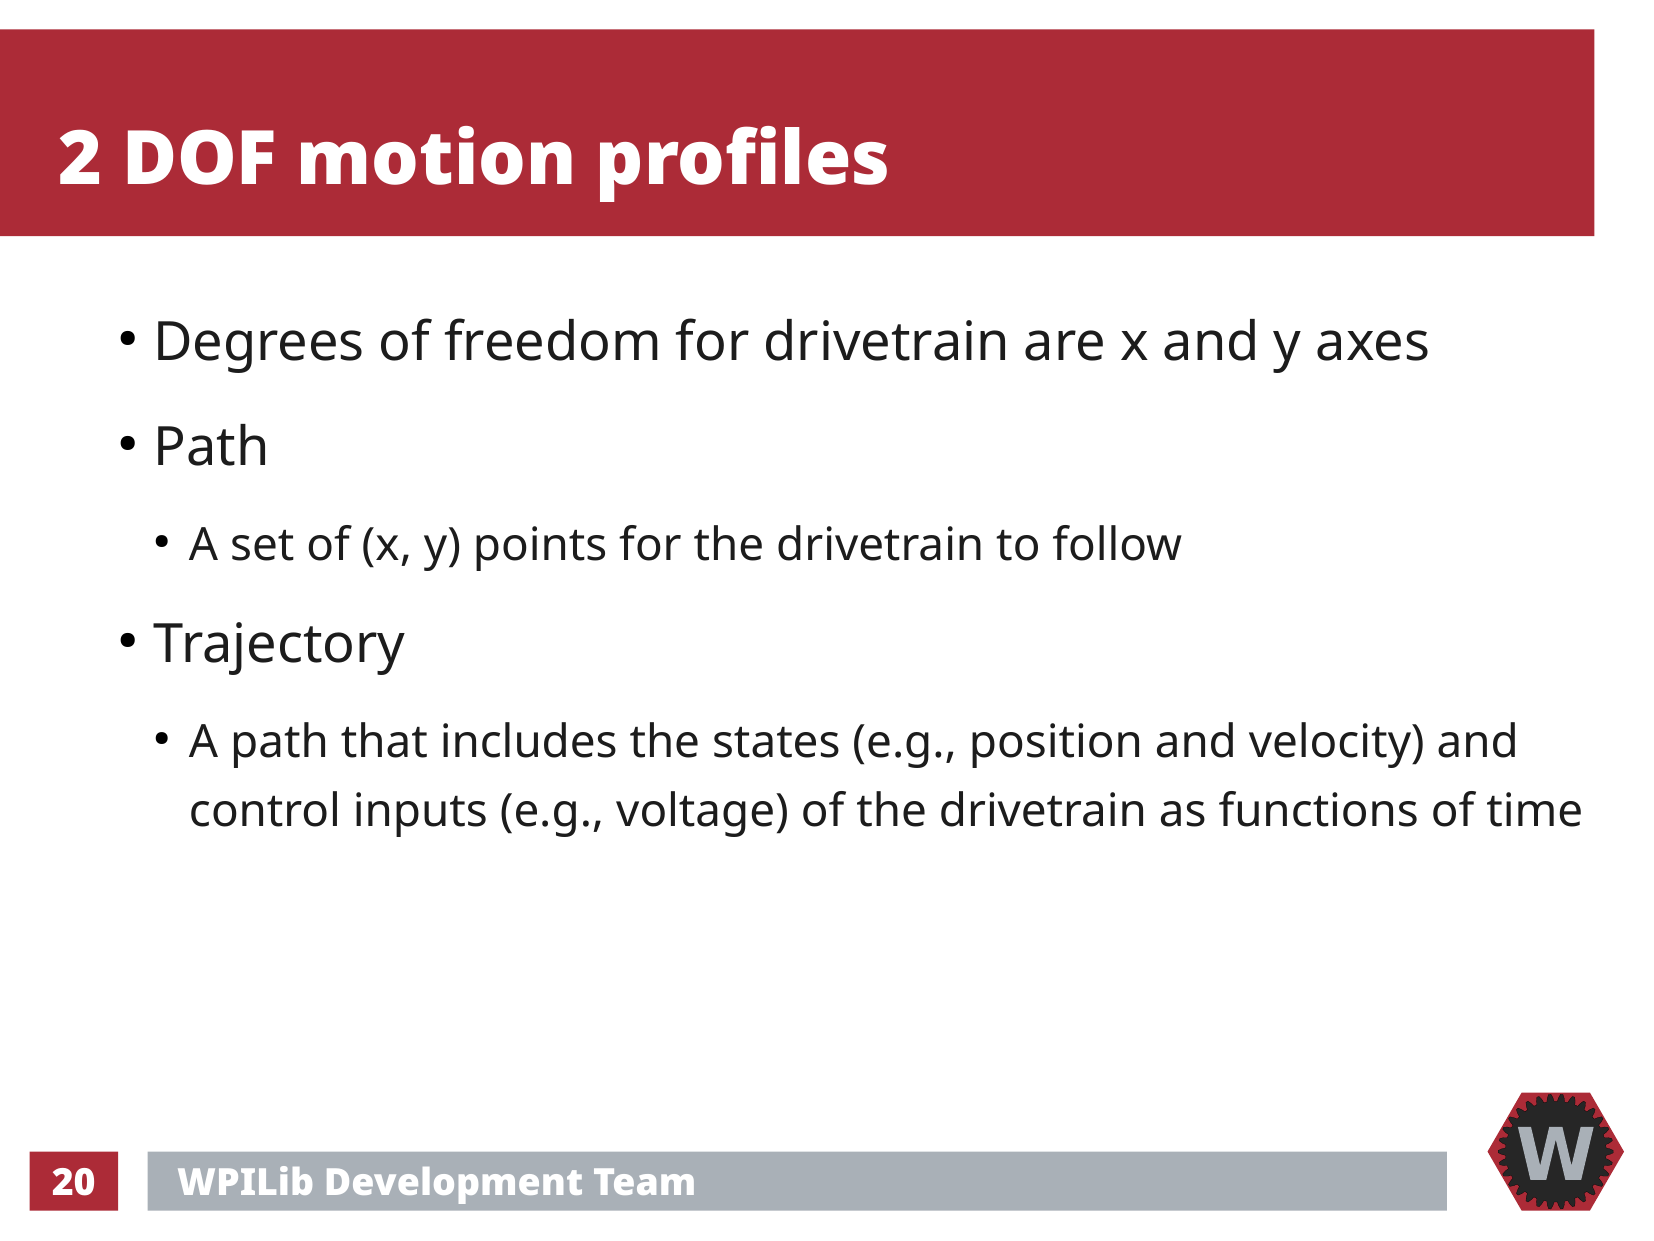

# 2 DOF motion profiles
Degrees of freedom for drivetrain are x and y axes
Path
A set of (x, y) points for the drivetrain to follow
Trajectory
A path that includes the states (e.g., position and velocity) and control inputs (e.g., voltage) of the drivetrain as functions of time